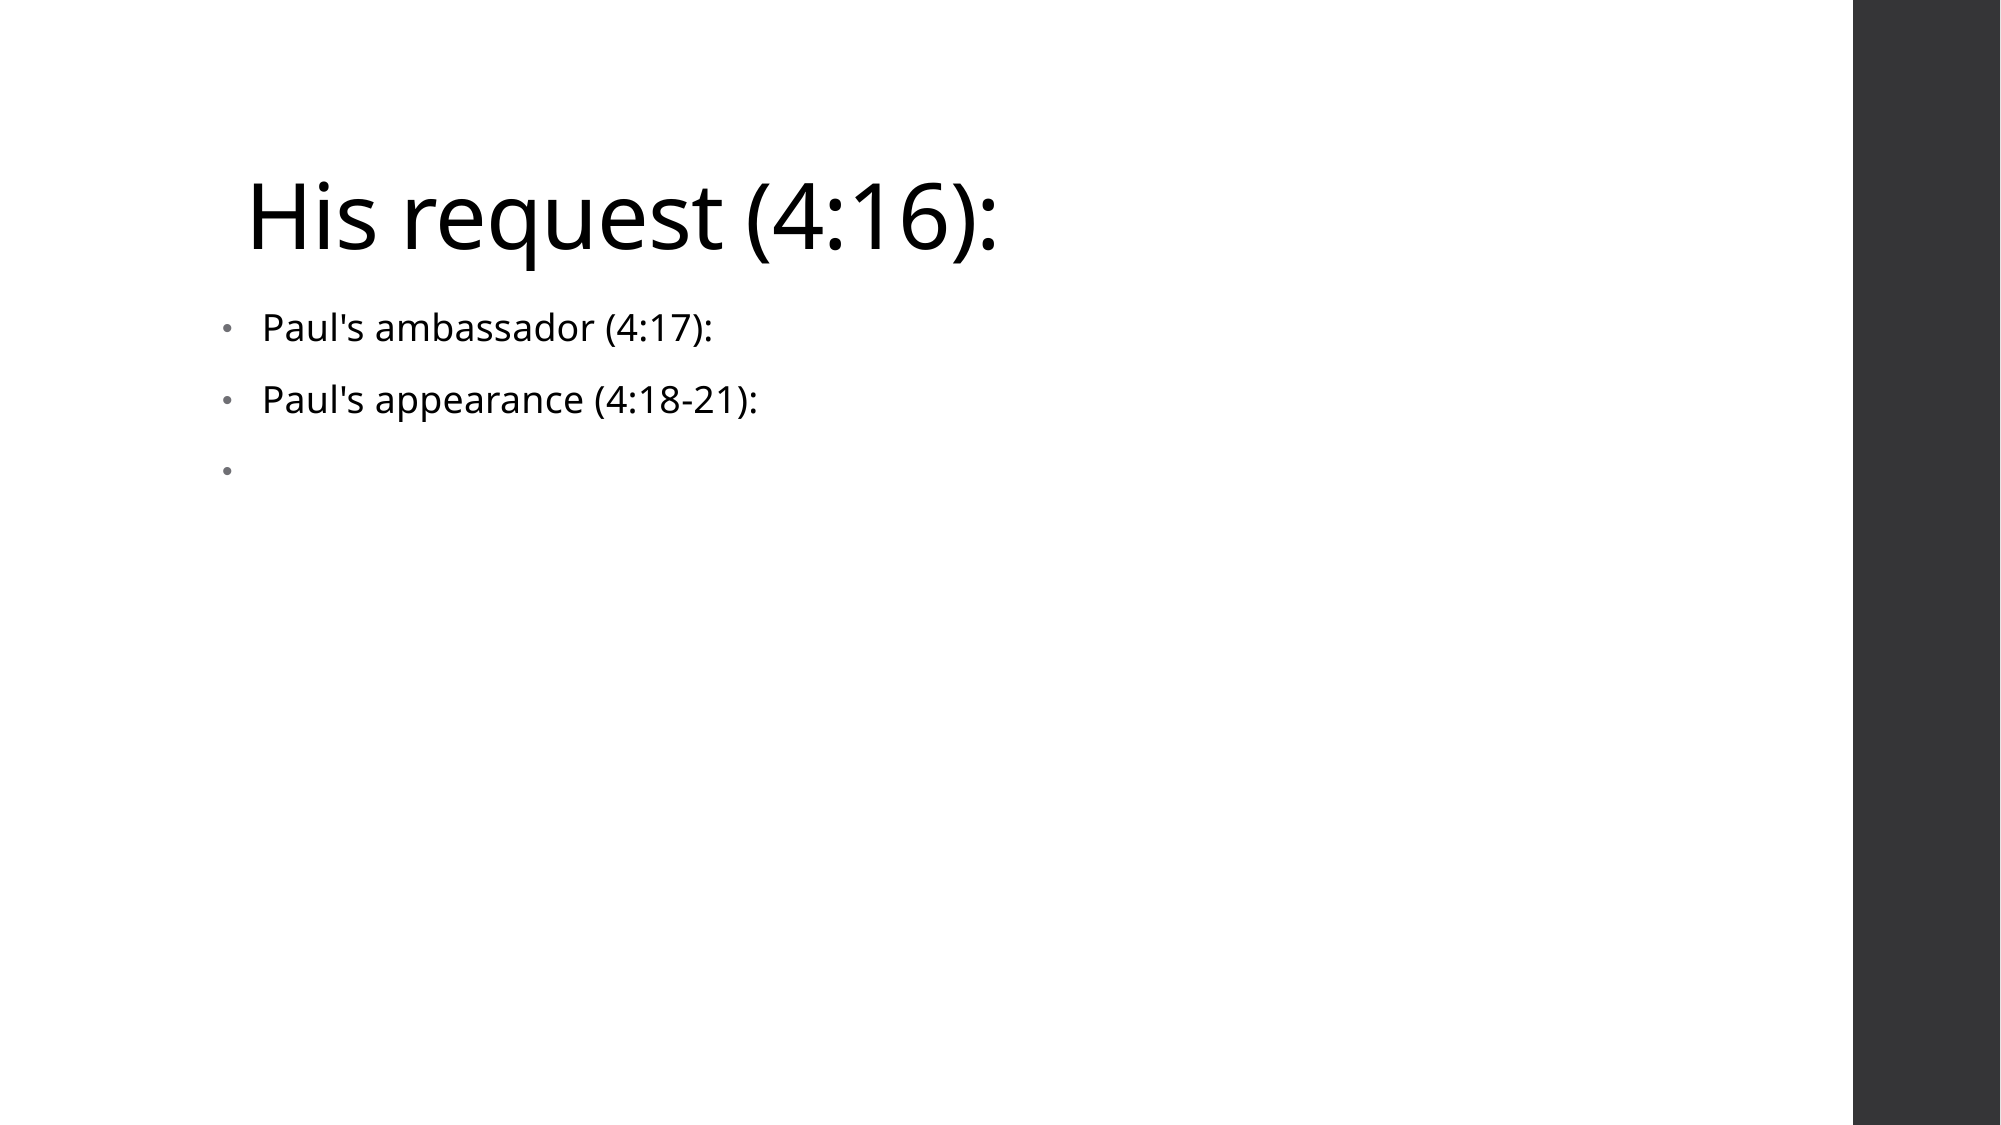

# His request (4:16):
 Paul's ambassador (4:17):
 Paul's appearance (4:18-21):